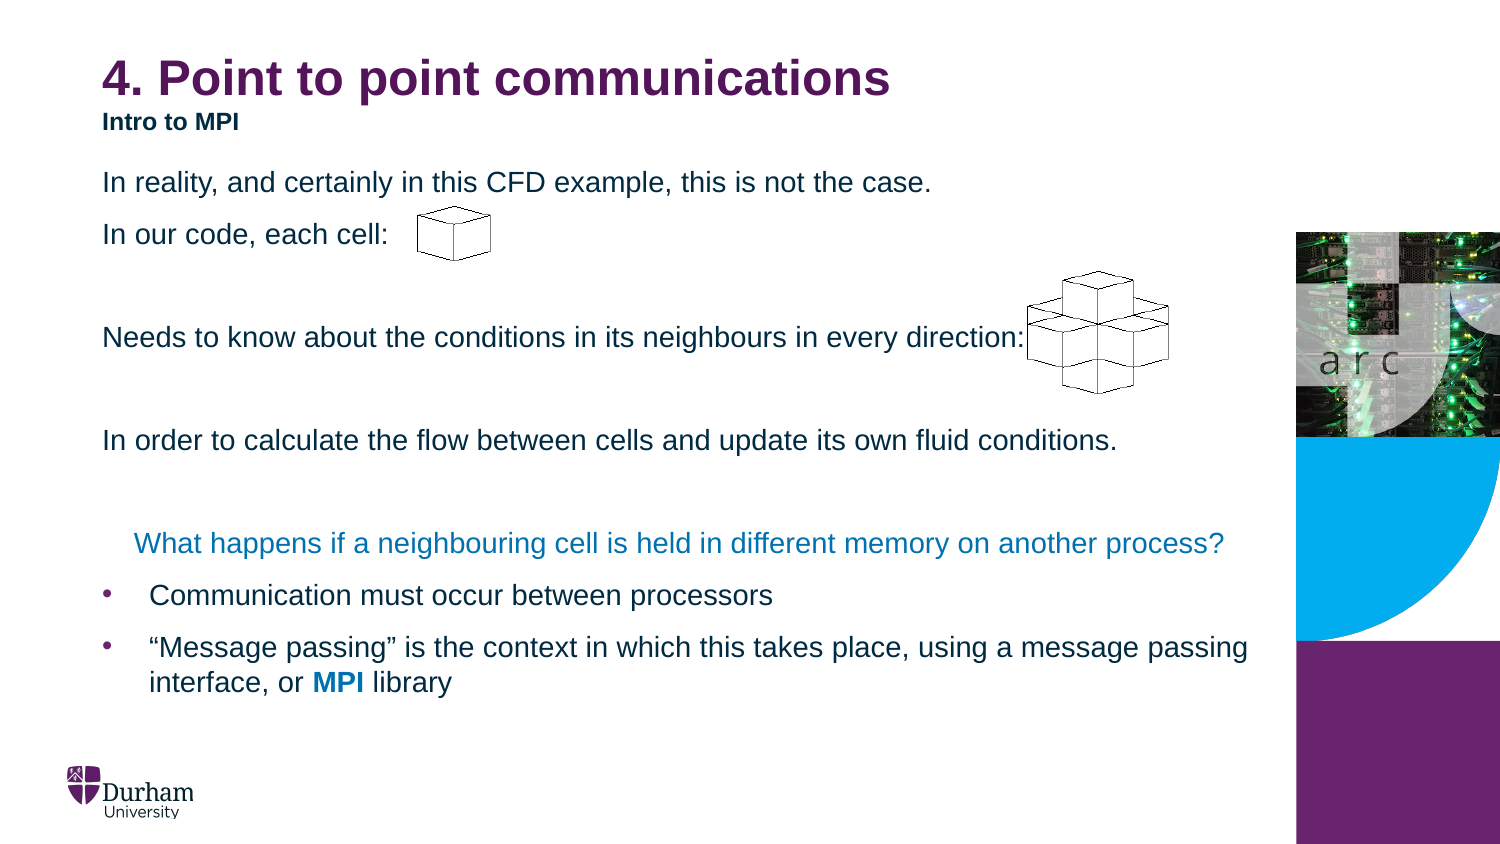

# 4. Point to point communications Intro to MPI
In reality, and certainly in this CFD example, this is not the case.
In our code, each cell:
Needs to know about the conditions in its neighbours in every direction:
In order to calculate the flow between cells and update its own fluid conditions.
What happens if a neighbouring cell is held in different memory on another process?
Communication must occur between processors
“Message passing” is the context in which this takes place, using a message passing interface, or MPI library